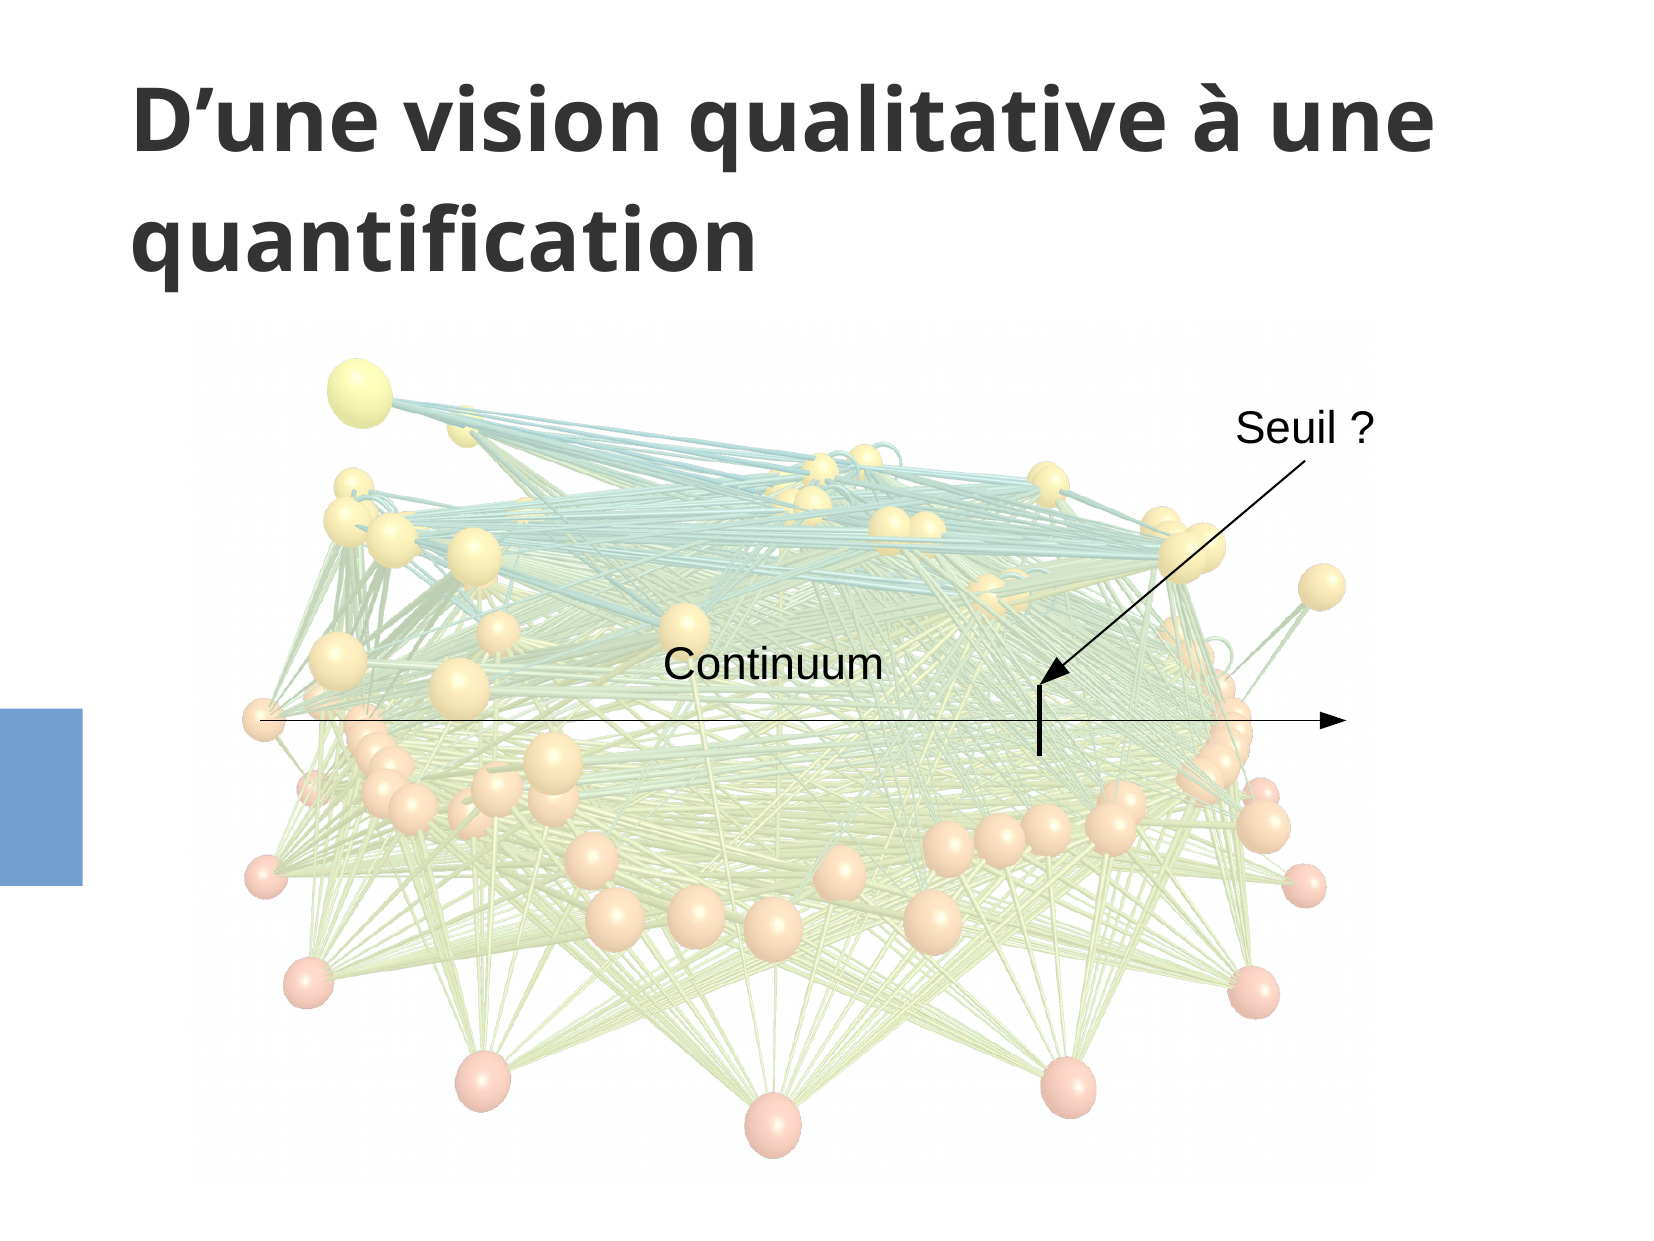

# D’une vision qualitative à une quantification
Seuil ?
Continuum